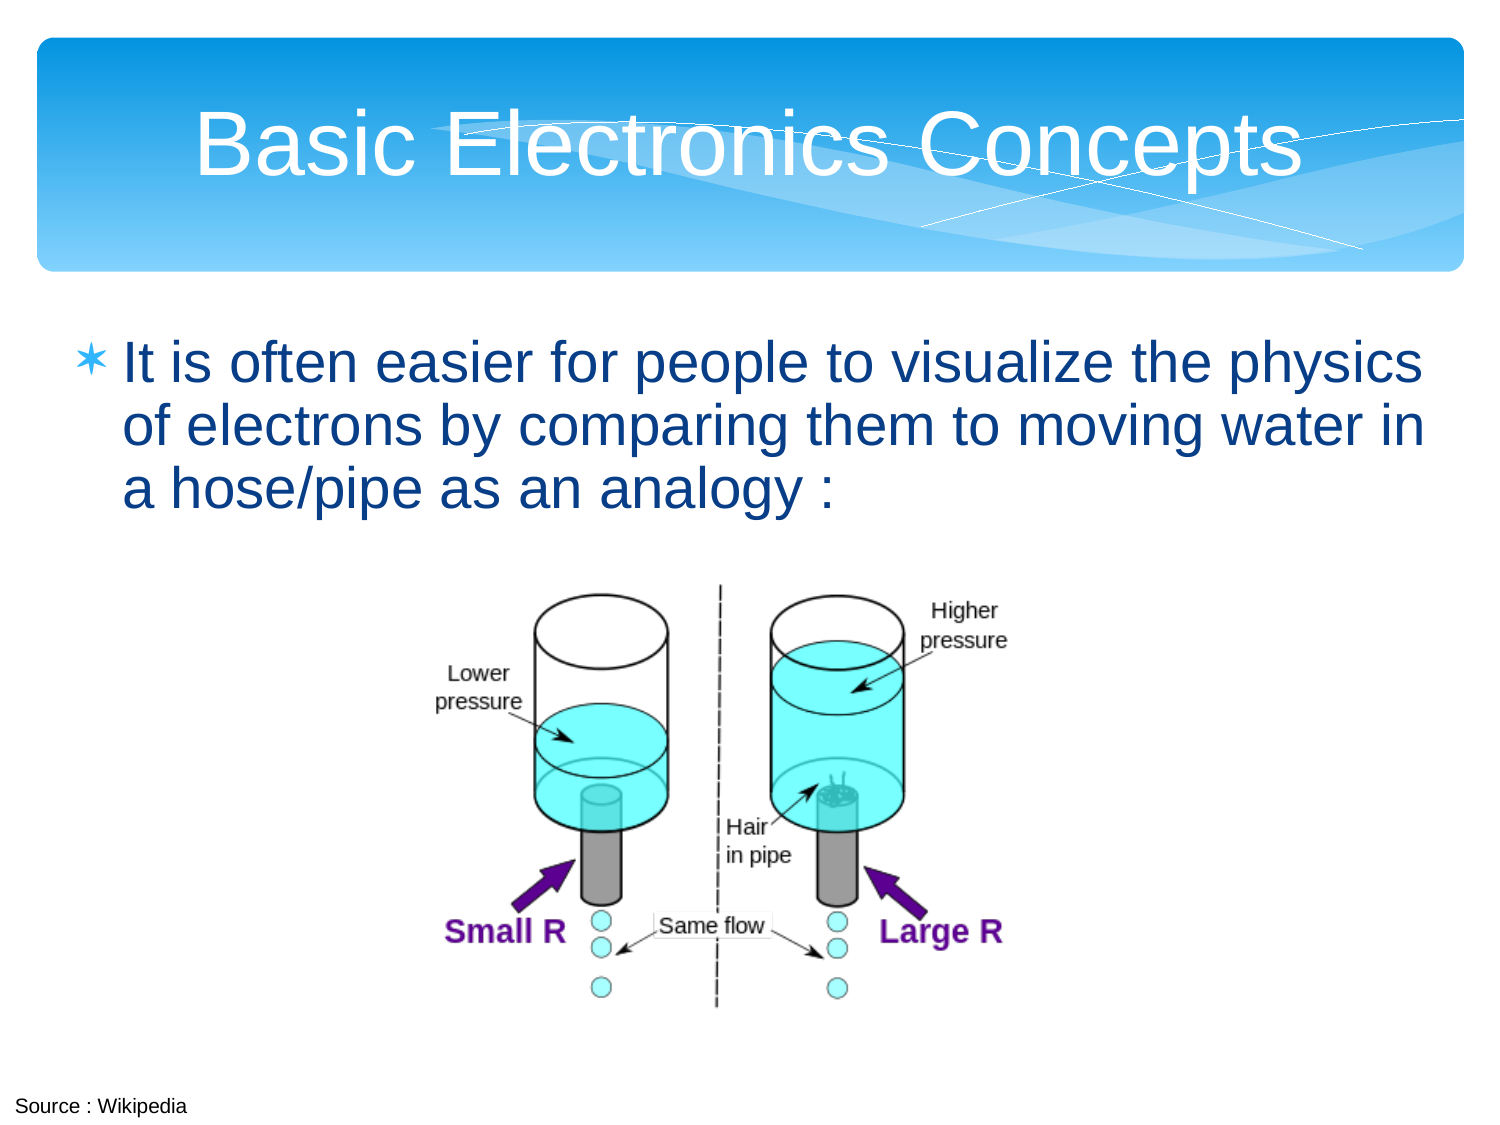

# Basic Electronics Concepts
It is often easier for people to visualize the physics of electrons by comparing them to moving water in a hose/pipe as an analogy :
Source : Wikipedia